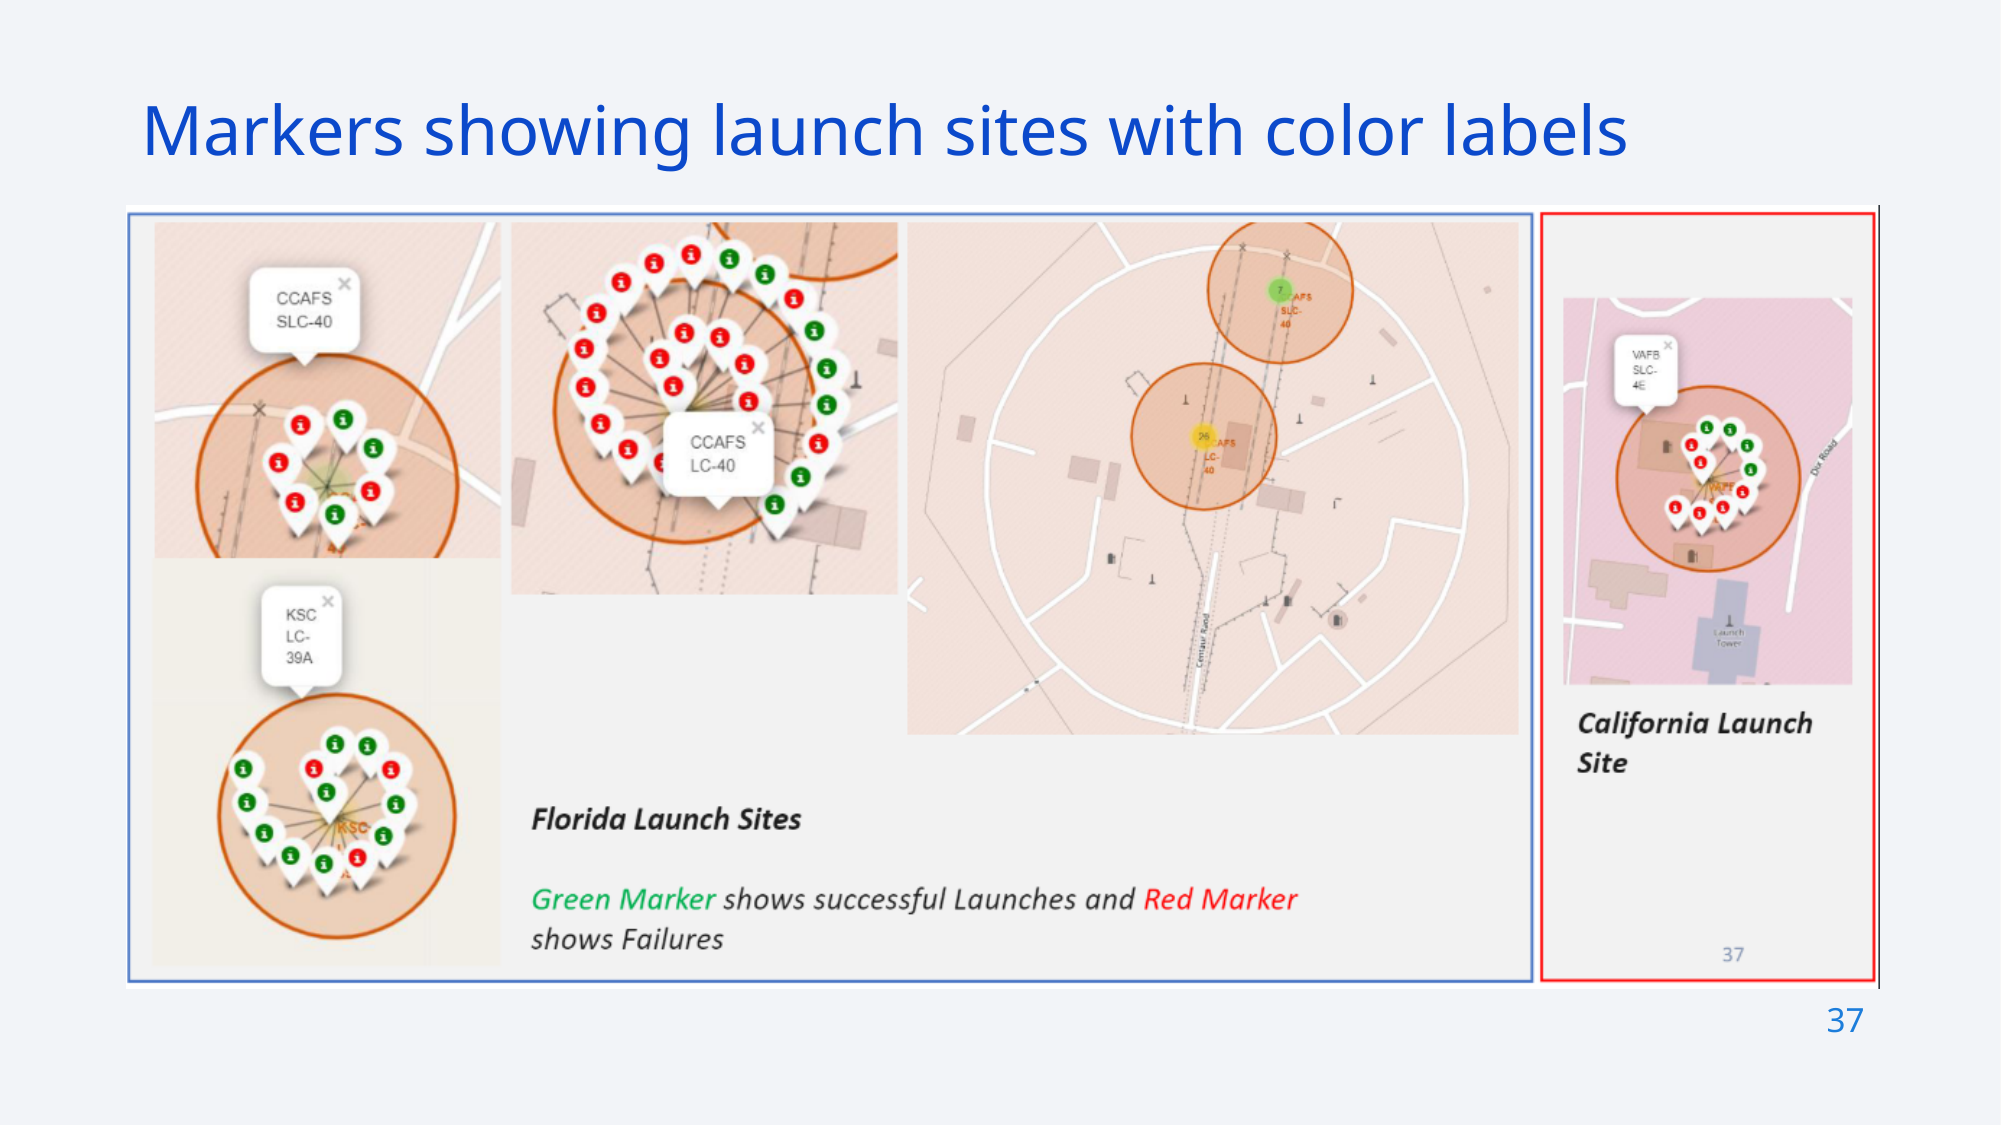

Markers showing launch sites with color labels
37